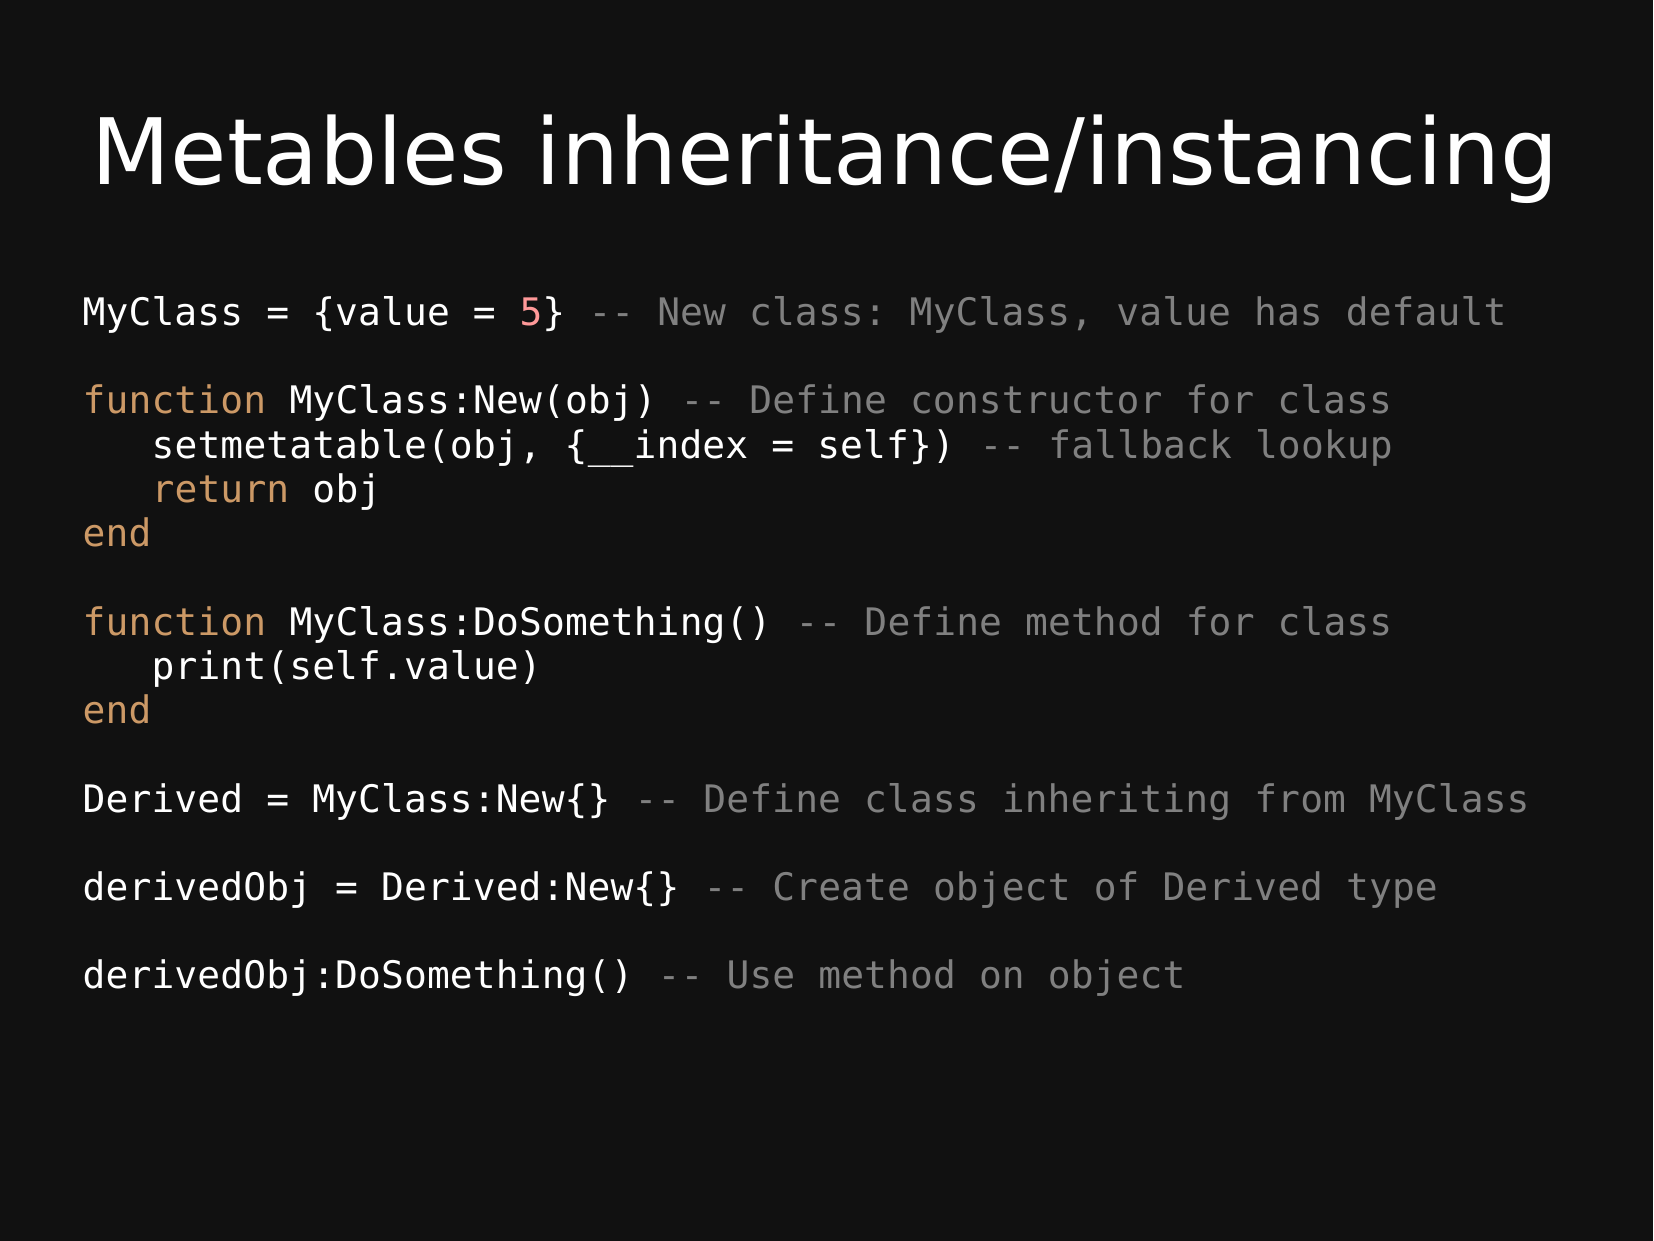

# Metables inheritance/instancing
MyClass = {value = 5} -- New class: MyClass, value has default
function MyClass:New(obj) -- Define constructor for class
 setmetatable(obj, {__index = self}) -- fallback lookup
 return obj
end
function MyClass:DoSomething() -- Define method for class
 print(self.value)
end
Derived = MyClass:New{} -- Define class inheriting from MyClass
derivedObj = Derived:New{} -- Create object of Derived type
derivedObj:DoSomething() -- Use method on object